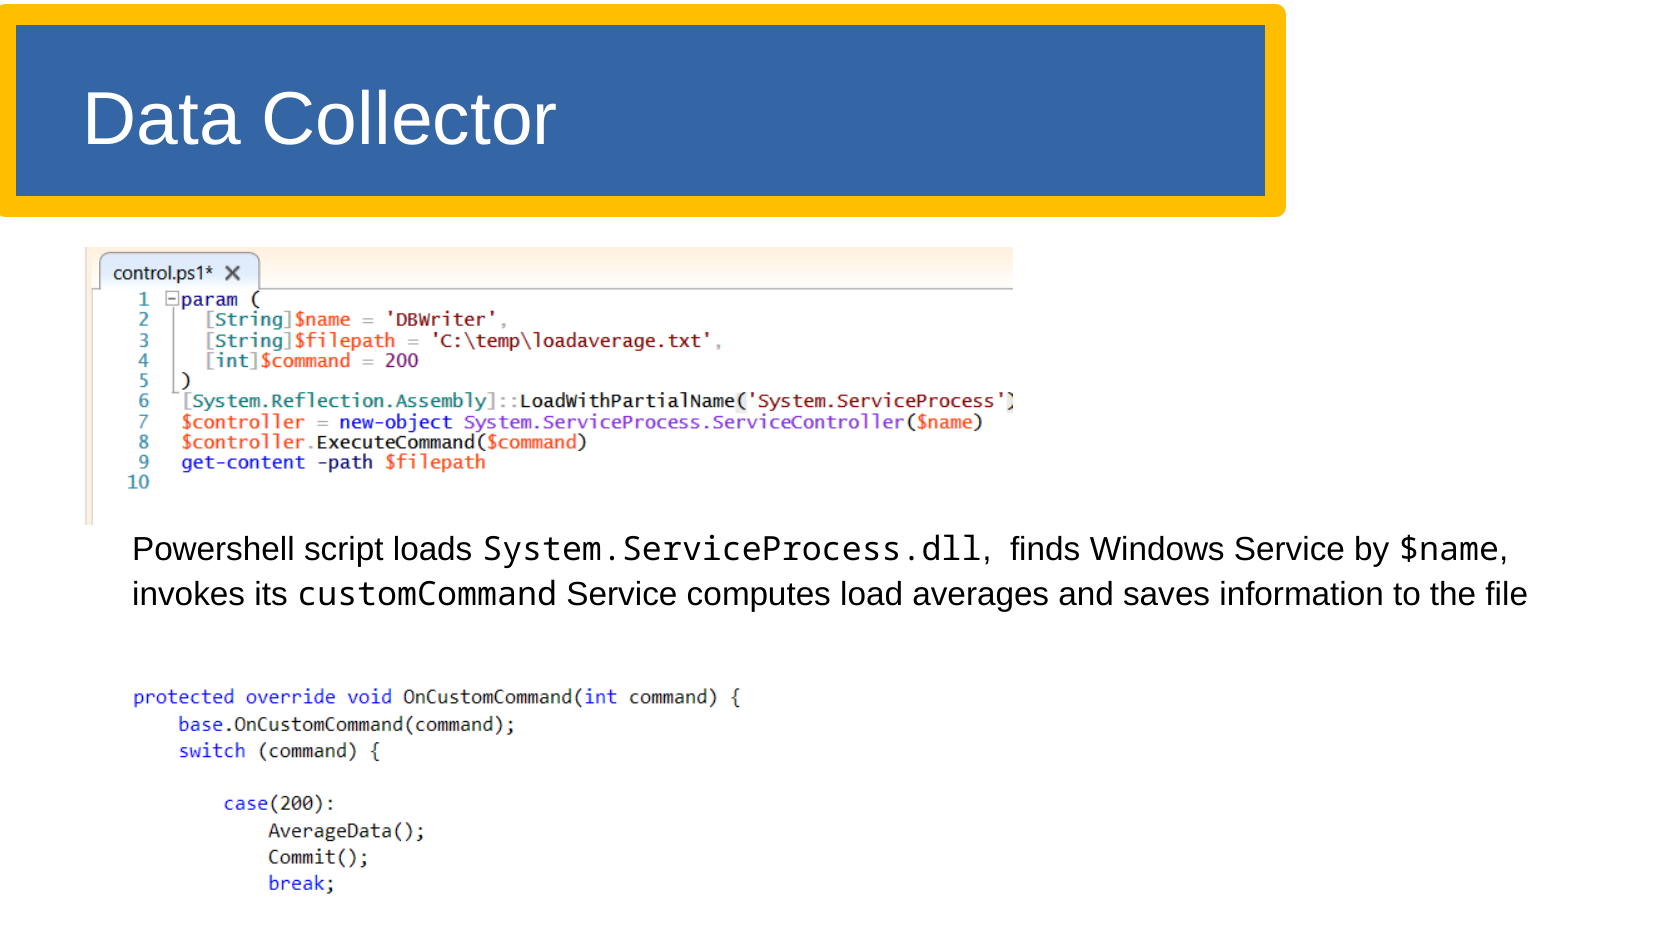

# Data Collector
Powershell script loads System.ServiceProcess.dll, finds Windows Service by $name, invokes its customCommand Service computes load averages and saves information to the file